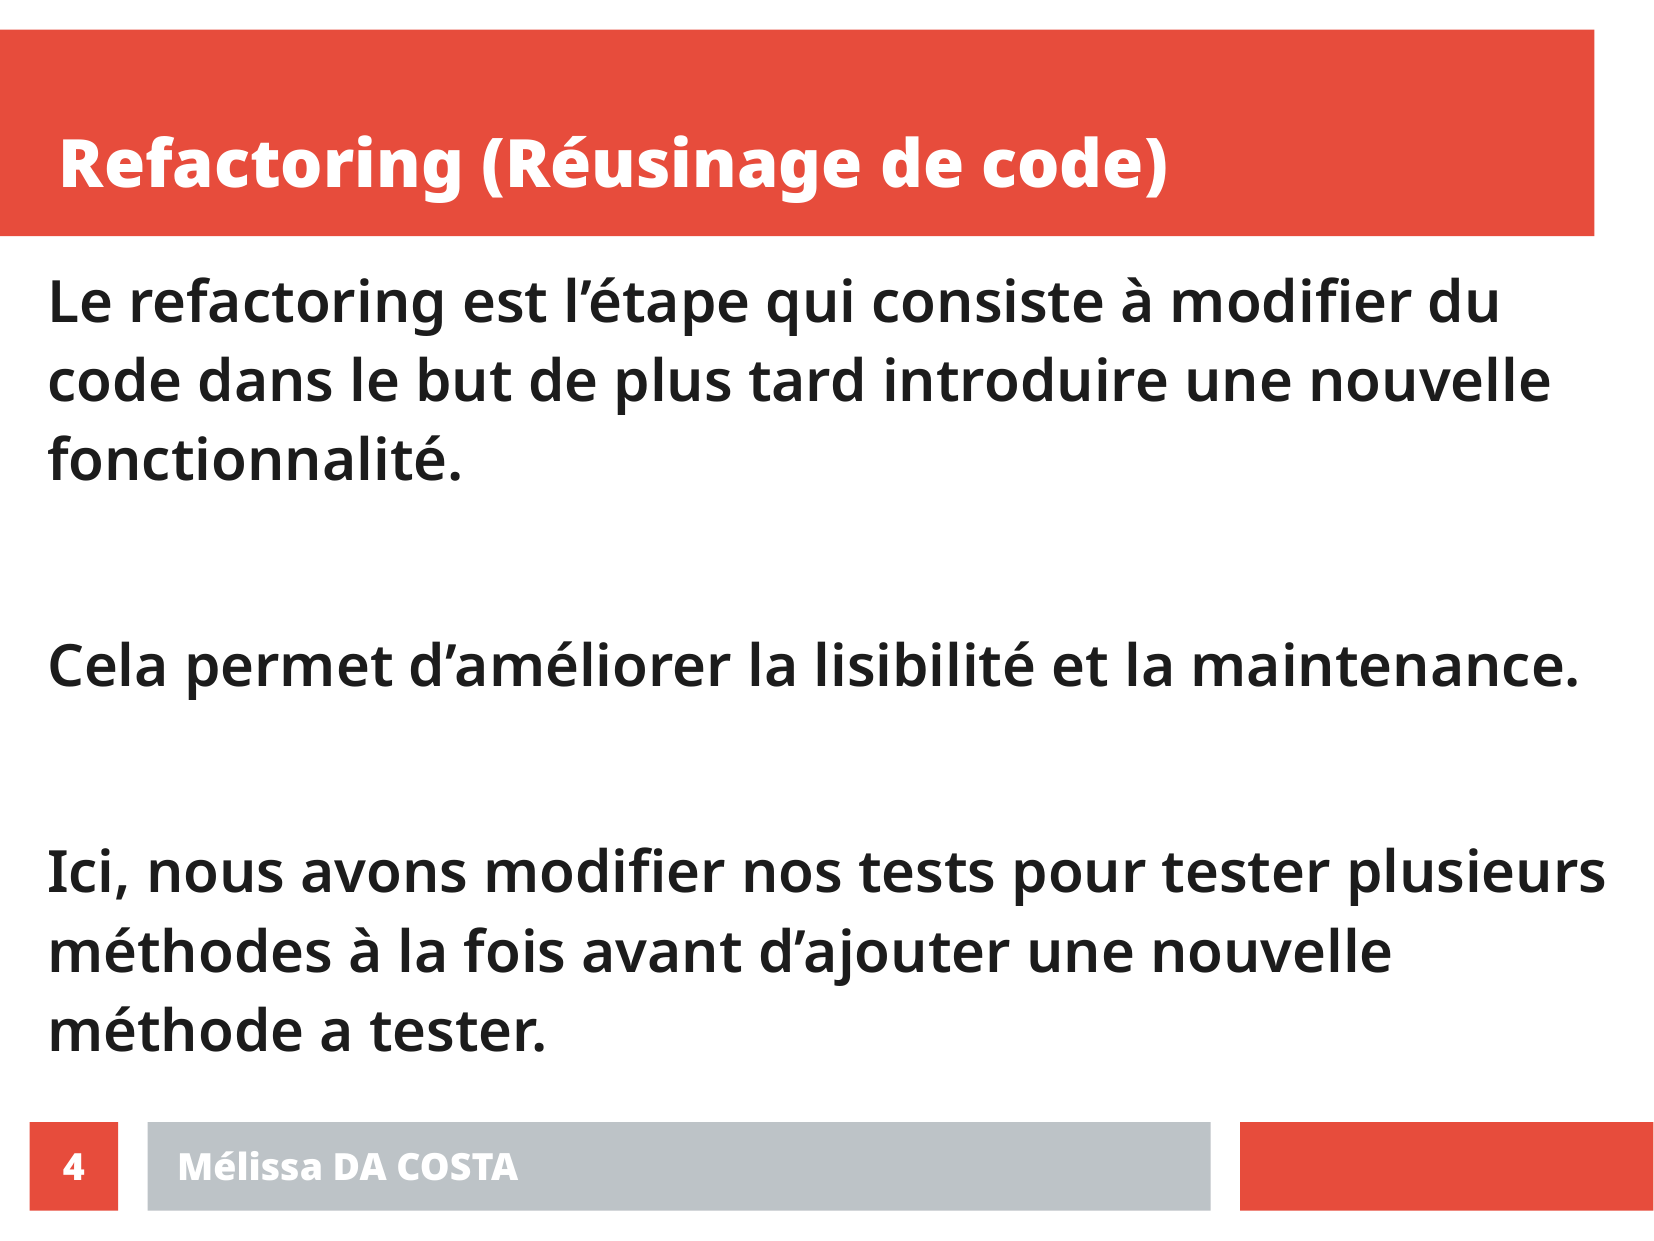

# Refactoring (Réusinage de code)
Le refactoring est l’étape qui consiste à modifier du code dans le but de plus tard introduire une nouvelle fonctionnalité.
Cela permet d’améliorer la lisibilité et la maintenance.
Ici, nous avons modifier nos tests pour tester plusieurs méthodes à la fois avant d’ajouter une nouvelle méthode a tester.
4
Mélissa DA COSTA